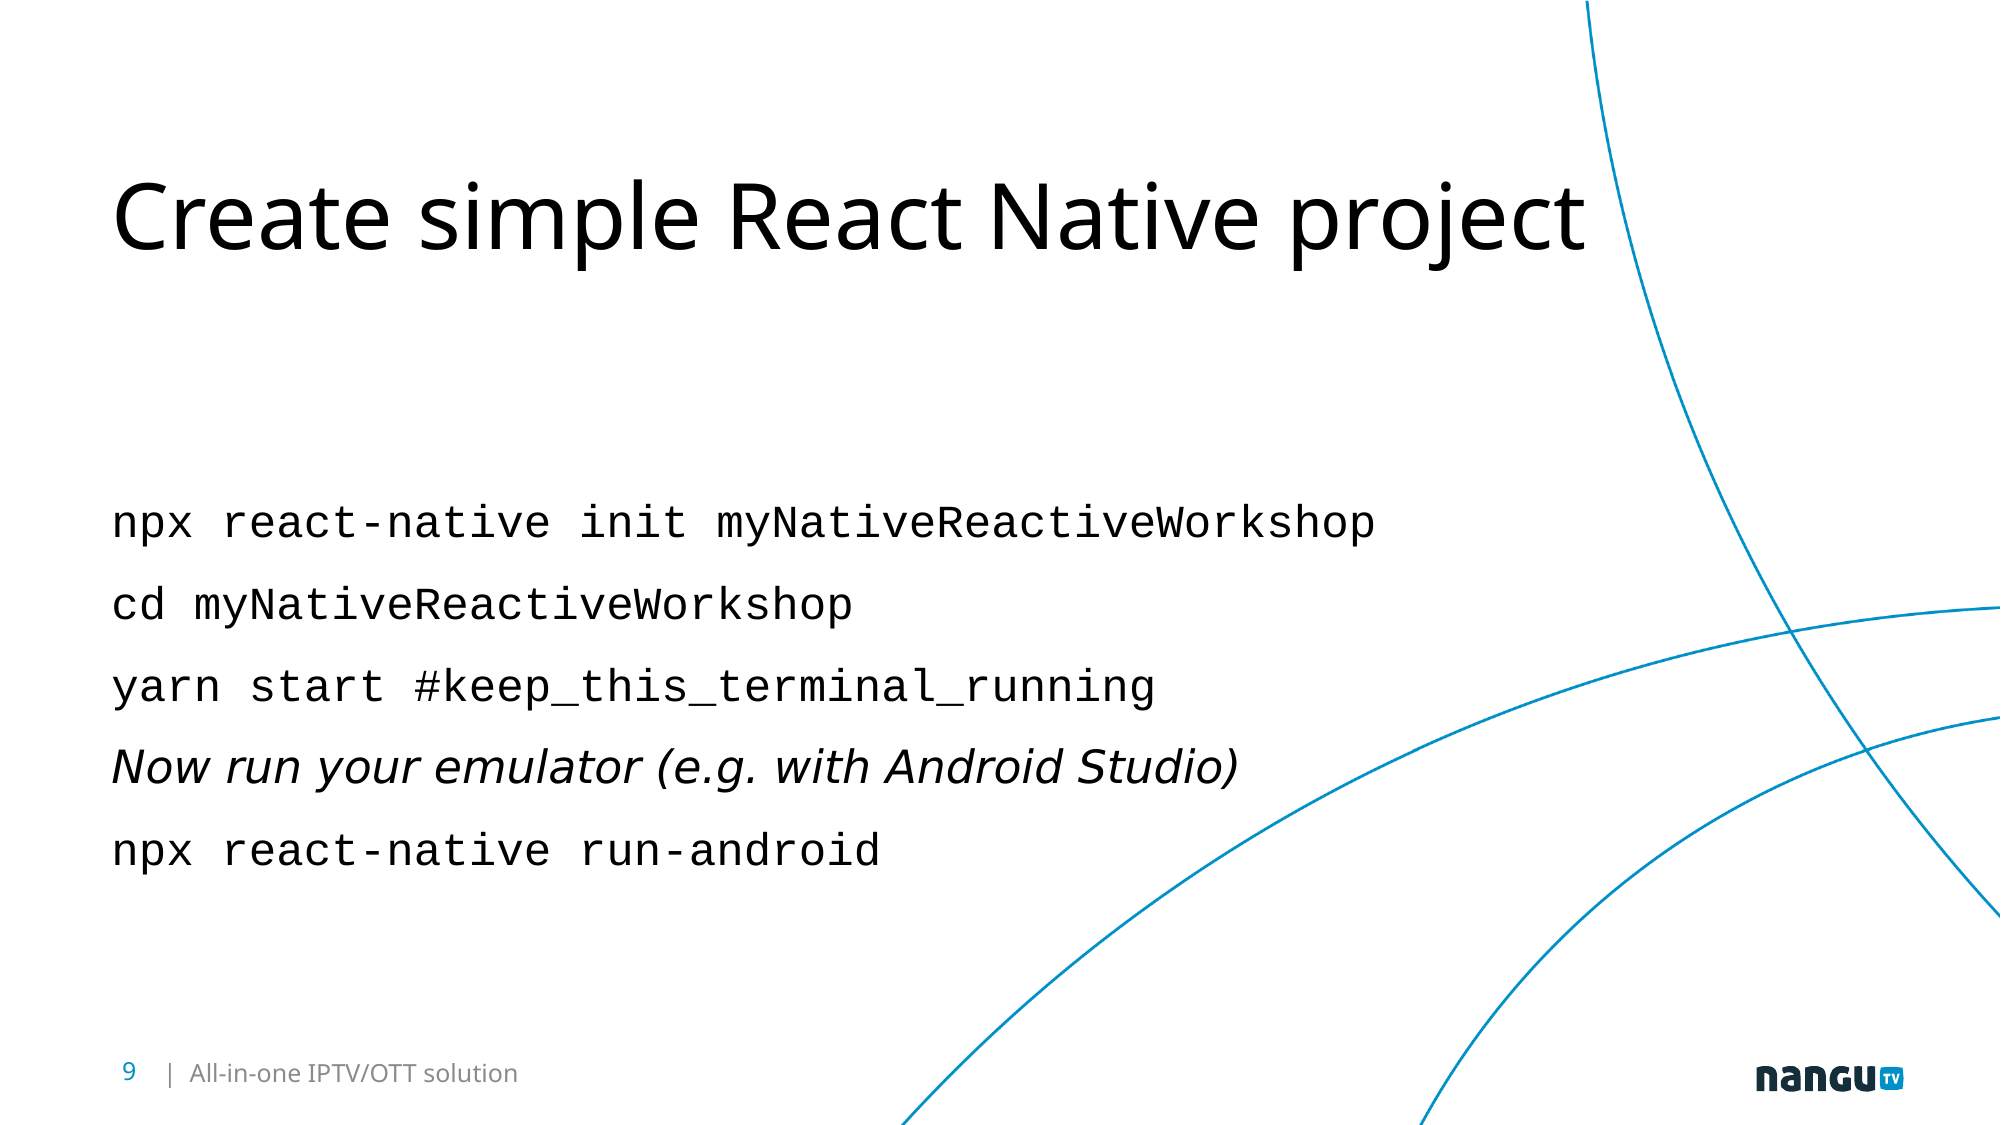

# Create simple React Native project
npx react-native init myNativeReactiveWorkshop
cd myNativeReactiveWorkshop
yarn start #keep_this_terminal_running
Now run your emulator (e.g. with Android Studio)
npx react-native run-android
| All-in-one IPTV/OTT solution